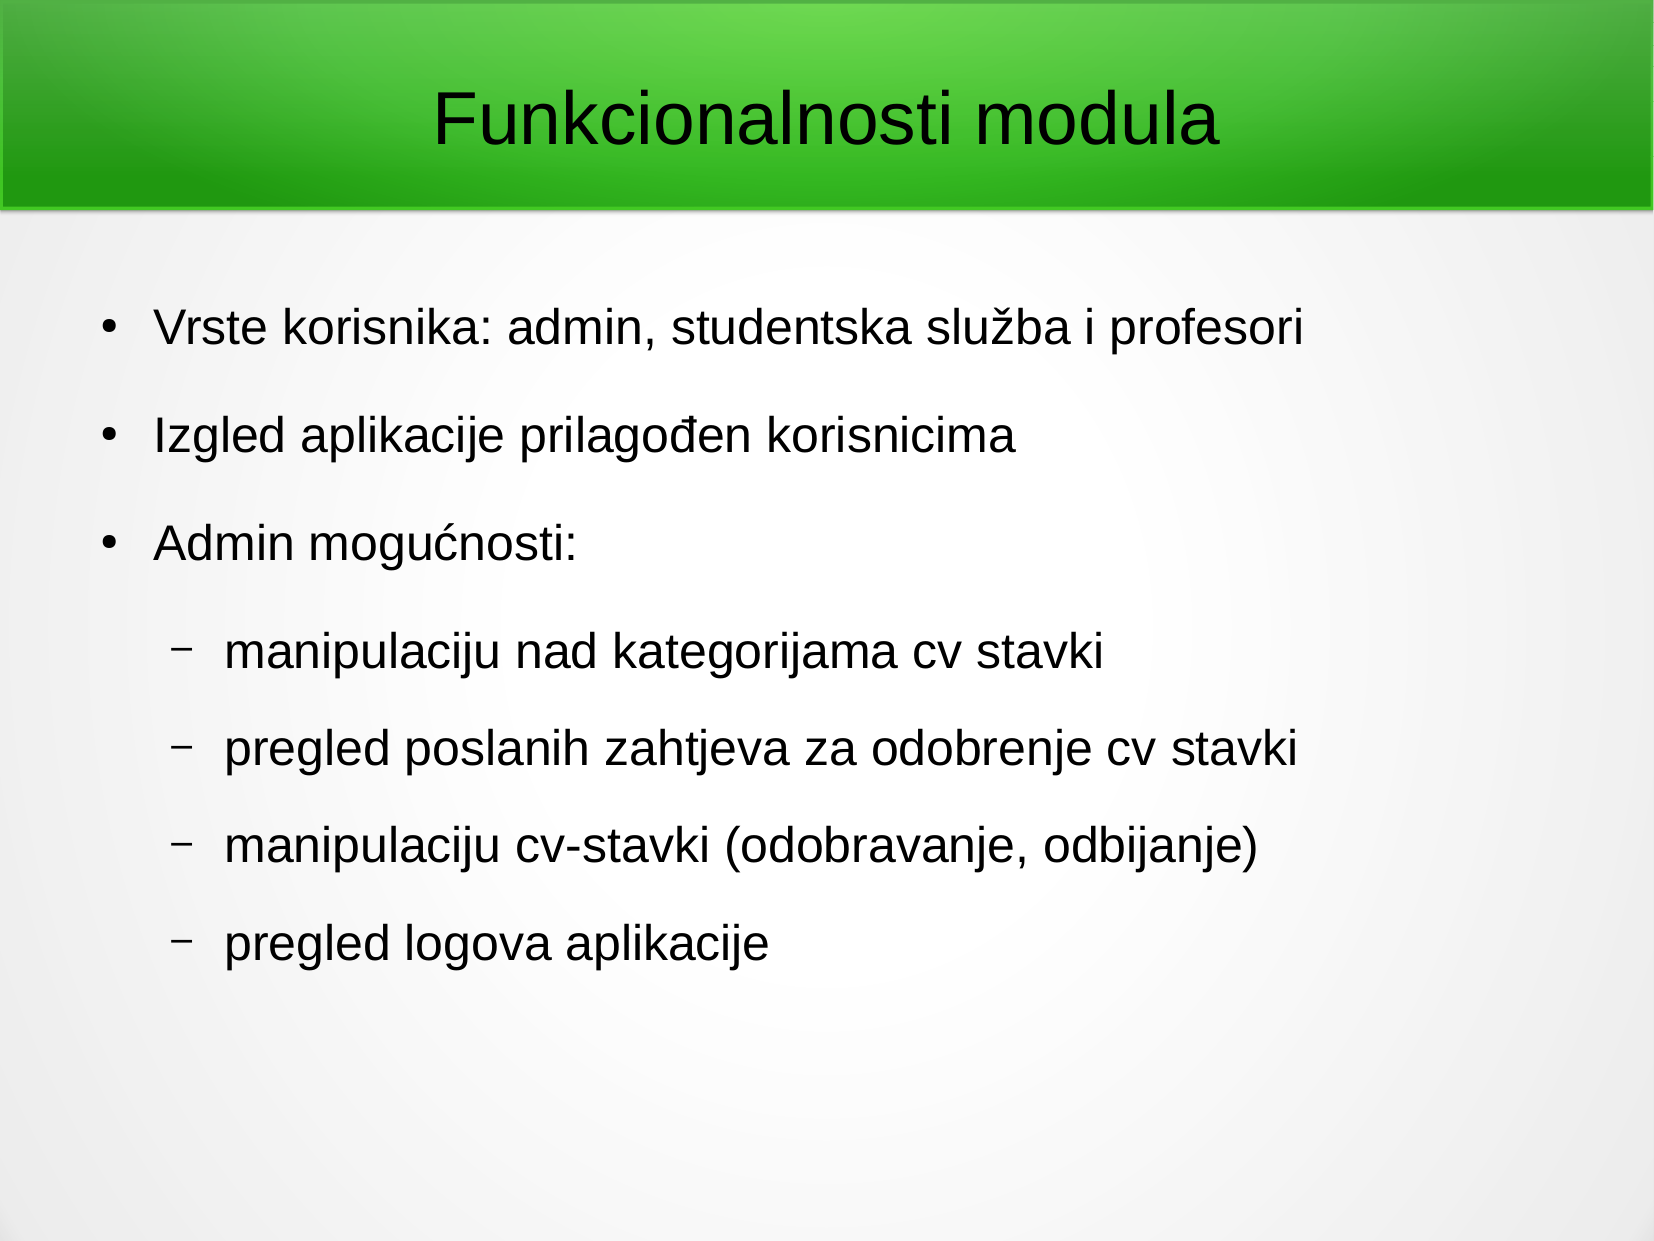

# Funkcionalnosti modula
Vrste korisnika: admin, studentska služba i profesori
Izgled aplikacije prilagođen korisnicima
Admin mogućnosti:
manipulaciju nad kategorijama cv stavki
pregled poslanih zahtjeva za odobrenje cv stavki
manipulaciju cv-stavki (odobravanje, odbijanje)
pregled logova aplikacije